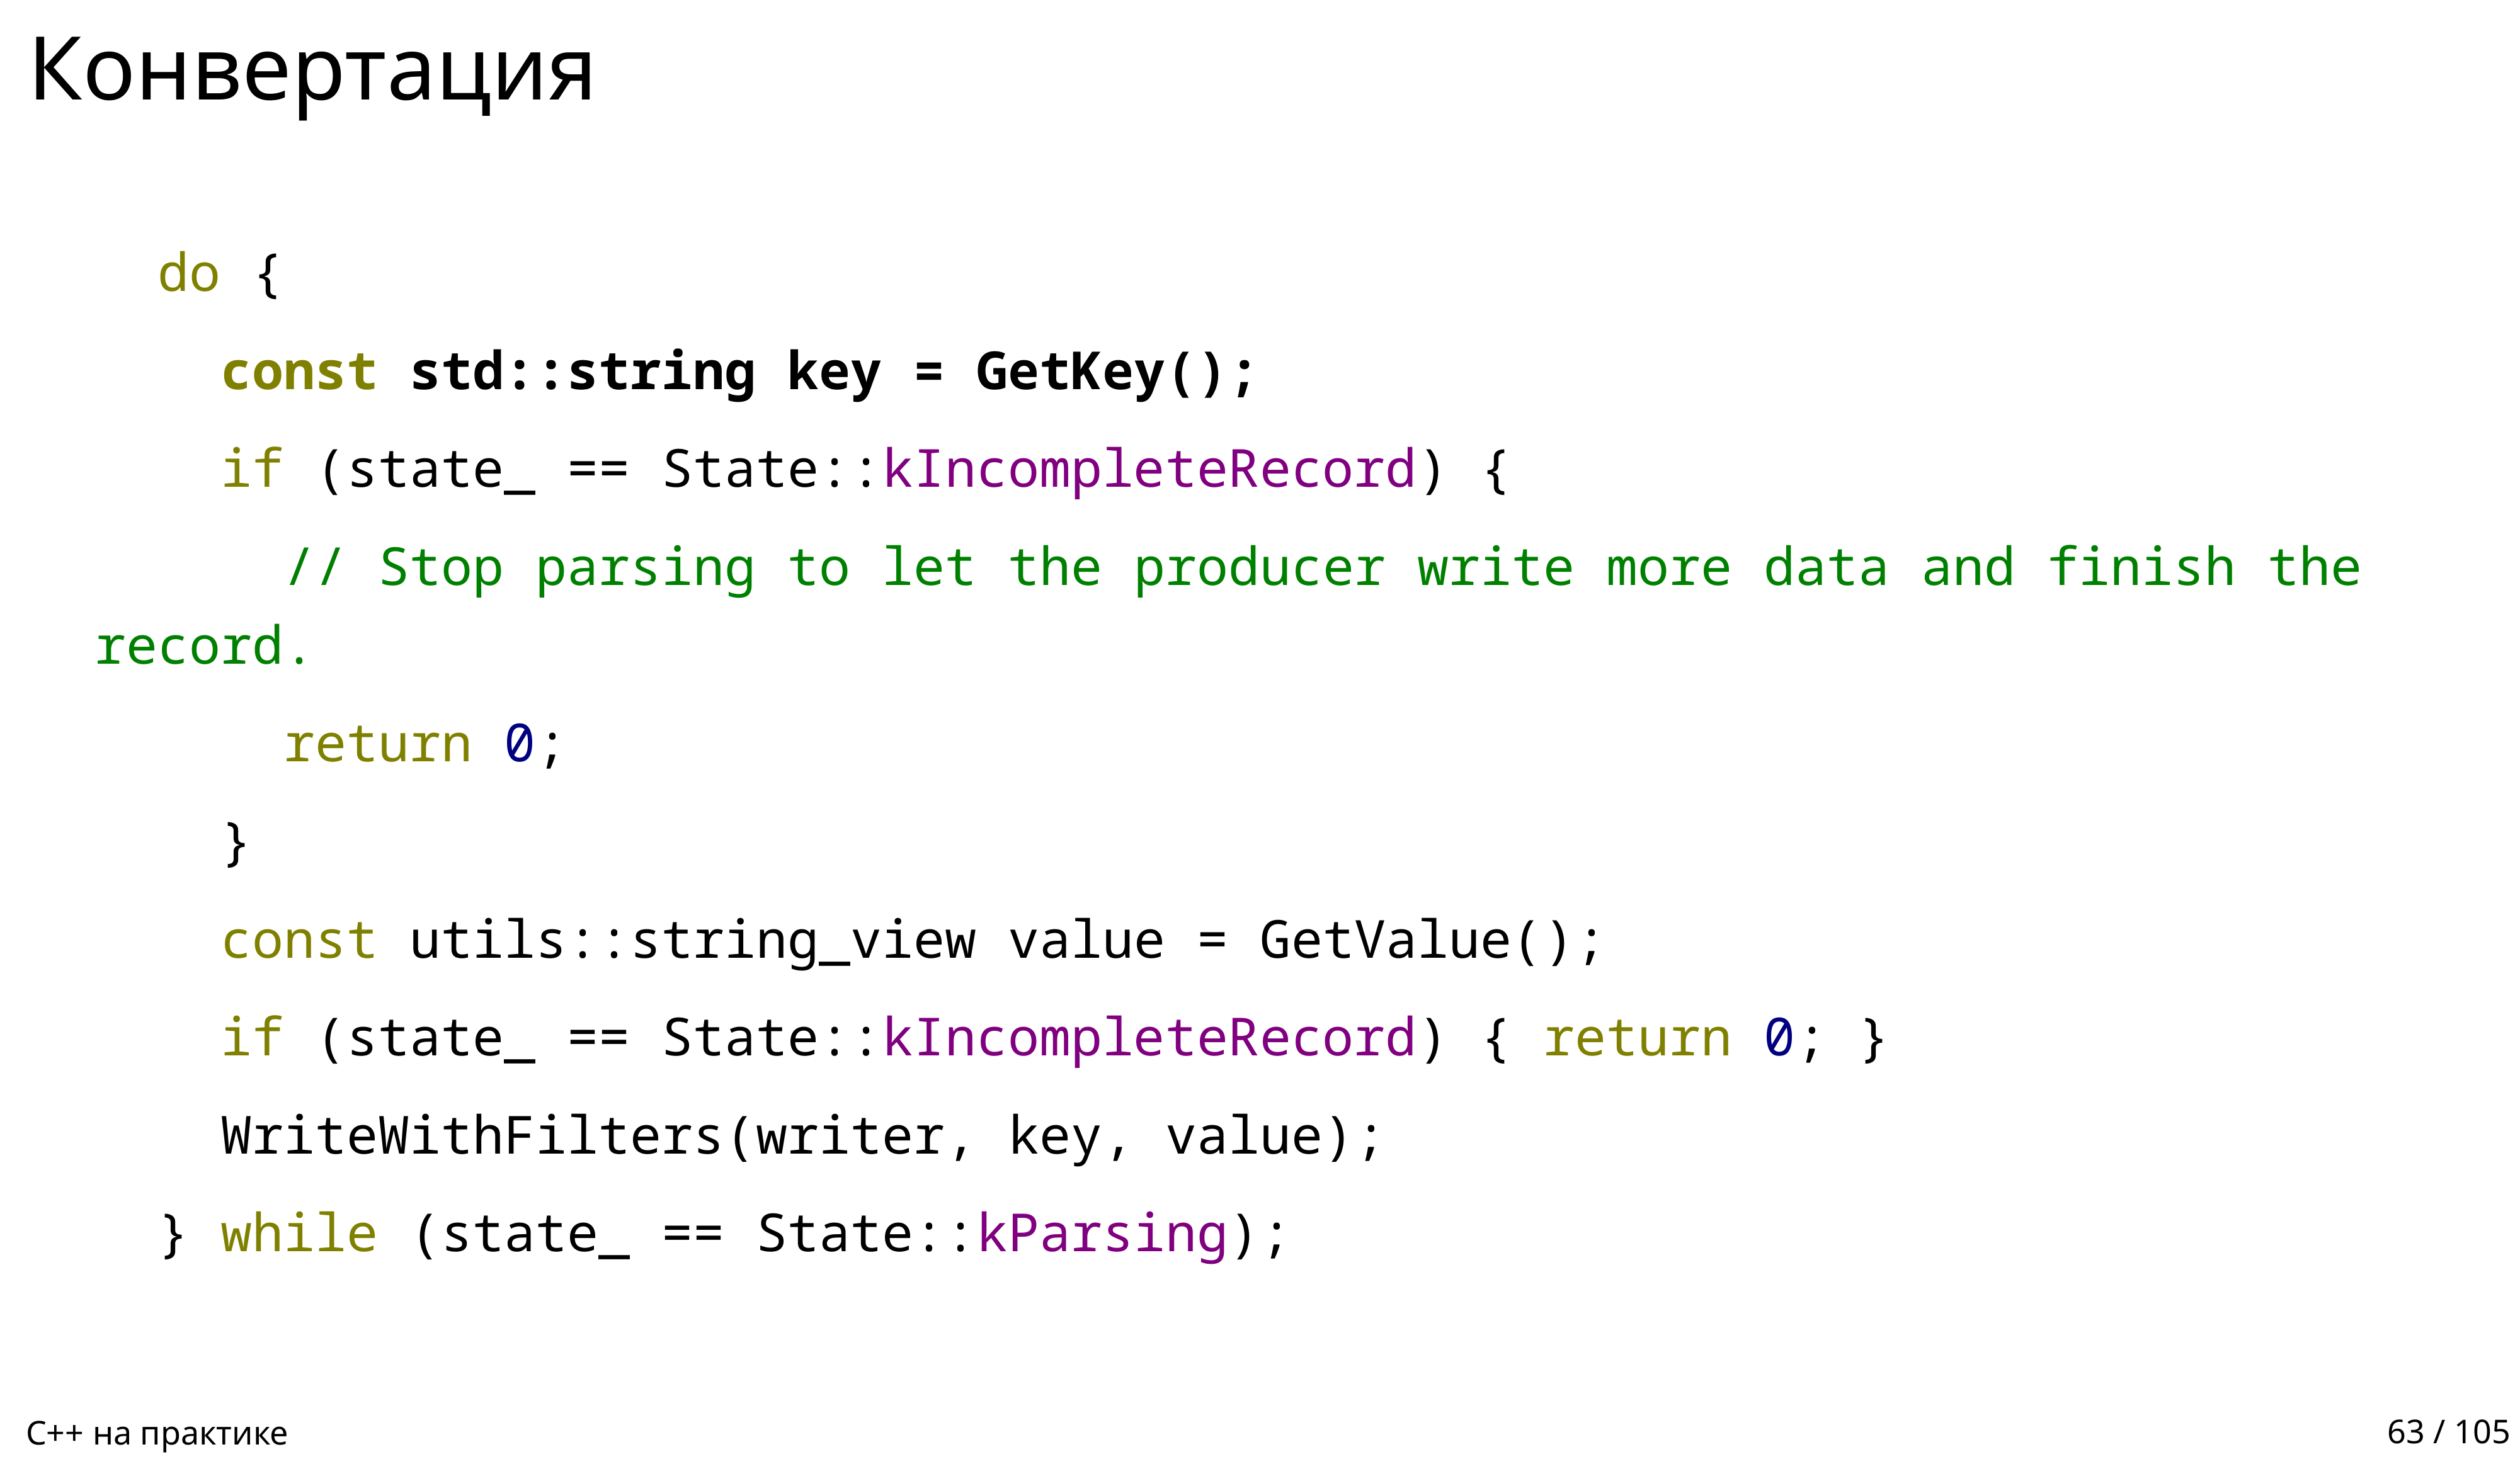

# Конвертация
 do {
 const std::string key = GetKey();
 if (state_ == State::kIncompleteRecord) {
 // Stop parsing to let the producer write more data and finish the record.
 return 0;
 }
 const utils::string_view value = GetValue();
 if (state_ == State::kIncompleteRecord) { return 0; }
 WriteWithFilters(writer, key, value);
 } while (state_ == State::kParsing);
C++ на практике